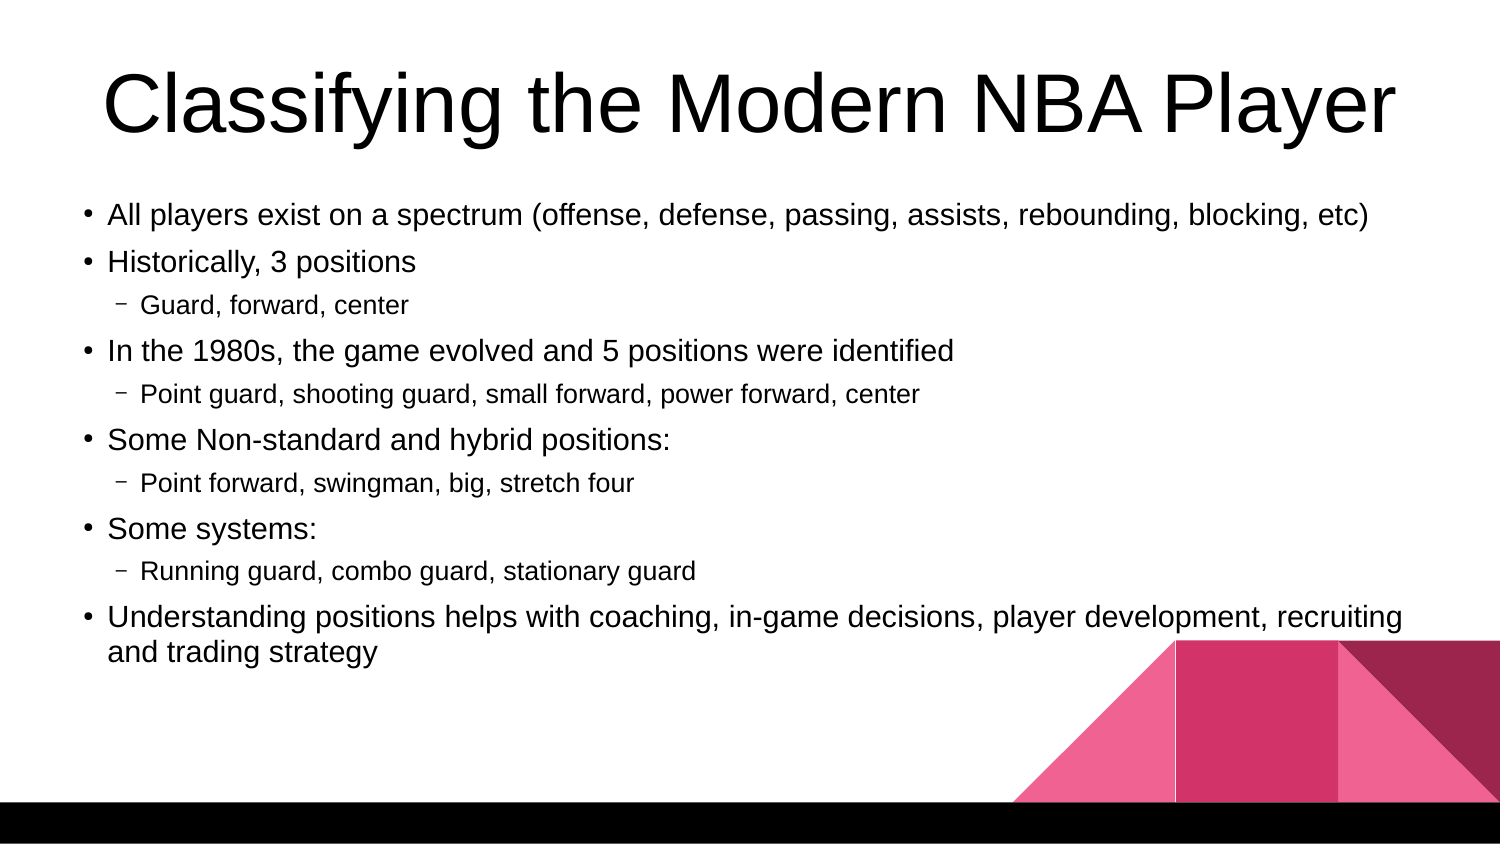

# Classifying the Modern NBA Player
All players exist on a spectrum (offense, defense, passing, assists, rebounding, blocking, etc)
Historically, 3 positions
Guard, forward, center
In the 1980s, the game evolved and 5 positions were identified
Point guard, shooting guard, small forward, power forward, center
Some Non-standard and hybrid positions:
Point forward, swingman, big, stretch four
Some systems:
Running guard, combo guard, stationary guard
Understanding positions helps with coaching, in-game decisions, player development, recruiting and trading strategy